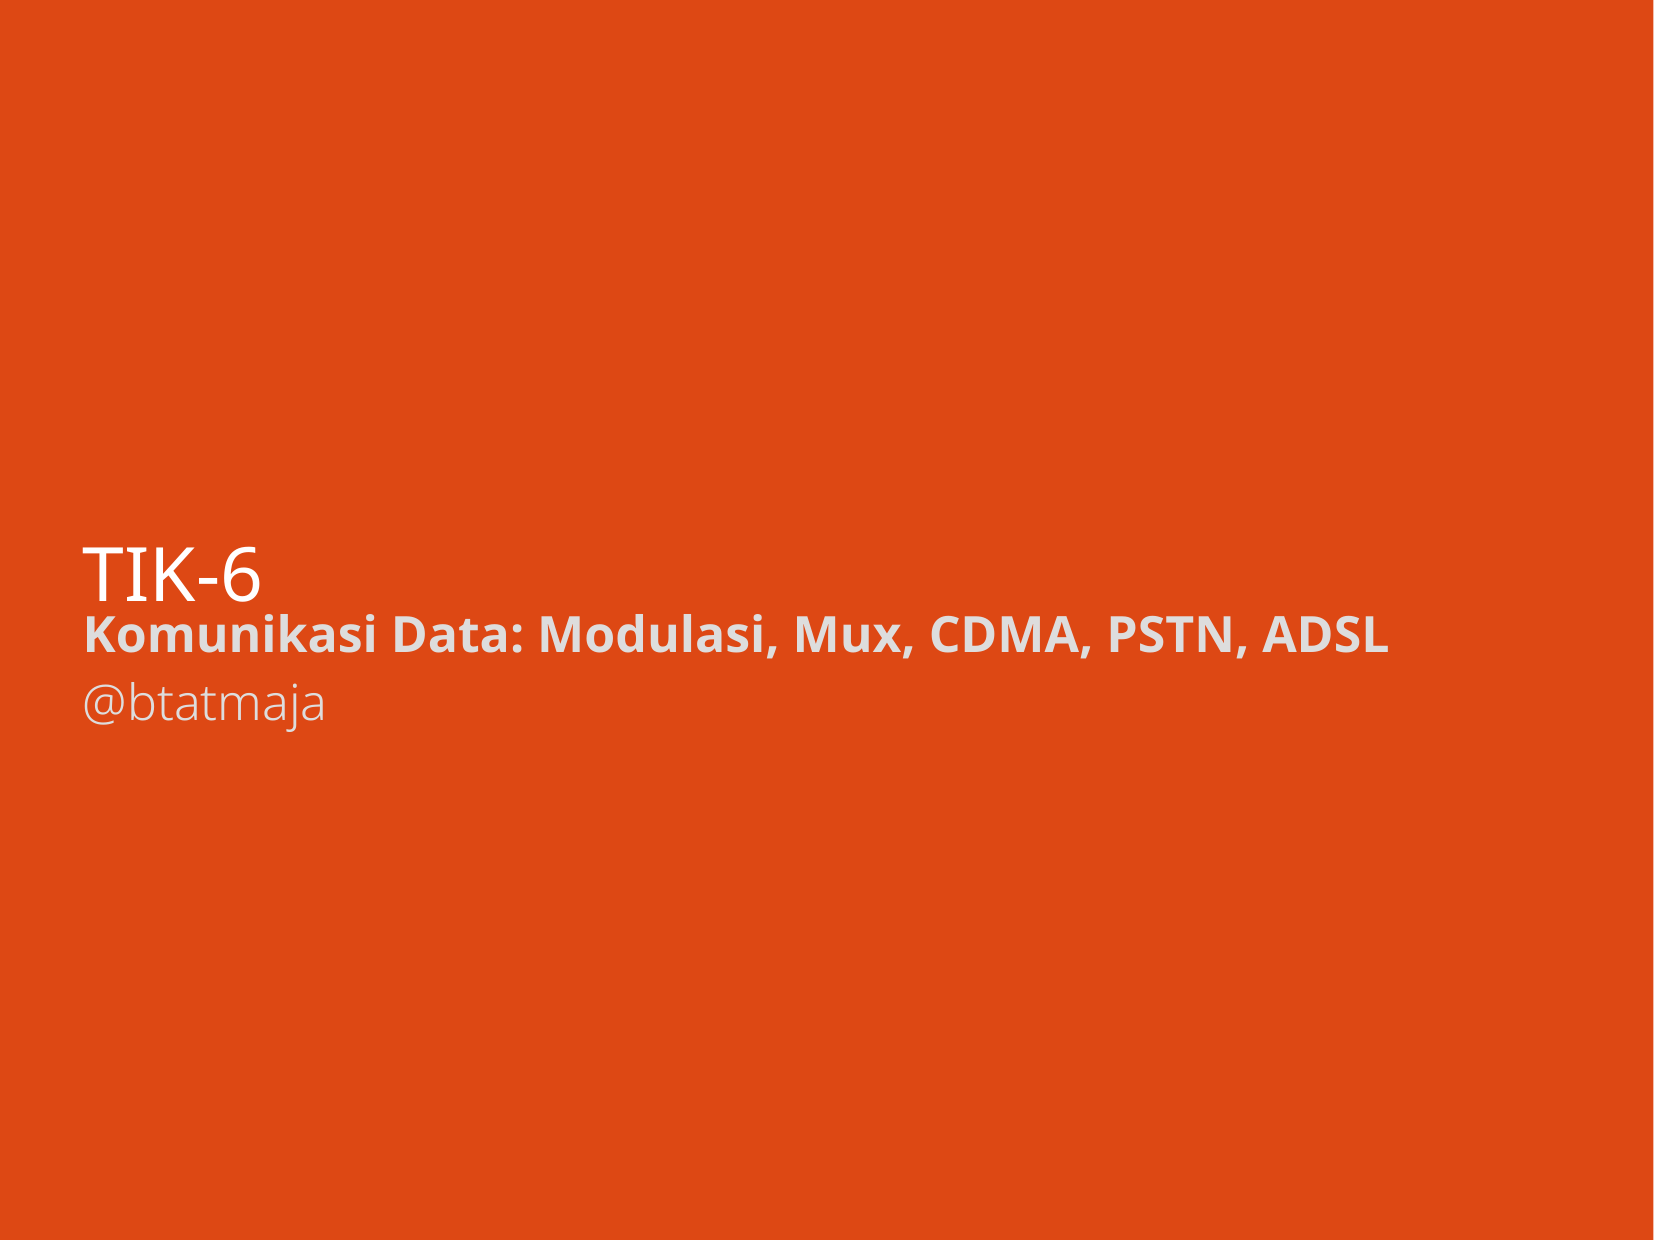

# TIK-6
Komunikasi Data: Modulasi, Mux, CDMA, PSTN, ADSL
@btatmaja